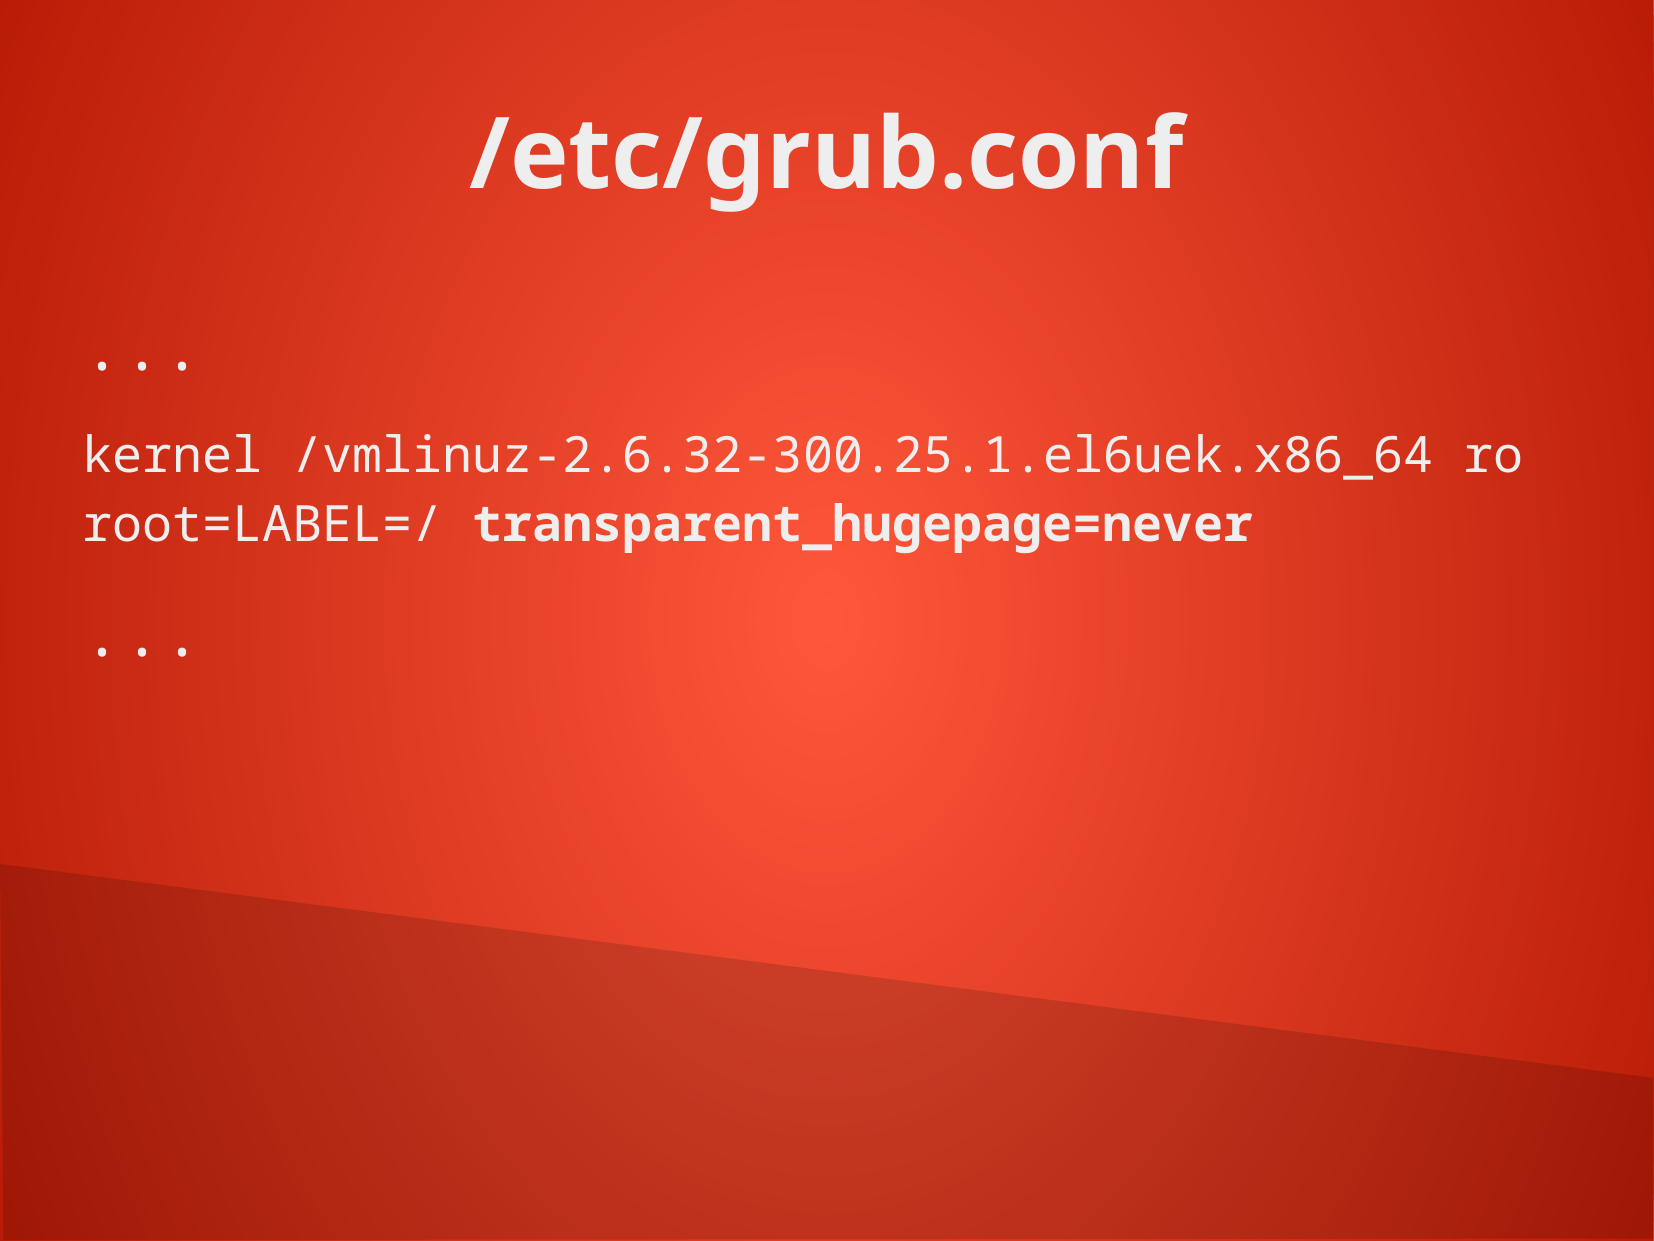

# /etc/grub.conf
...
kernel /vmlinuz-2.6.32-300.25.1.el6uek.x86_64 ro root=LABEL=/ transparent_hugepage=never
...